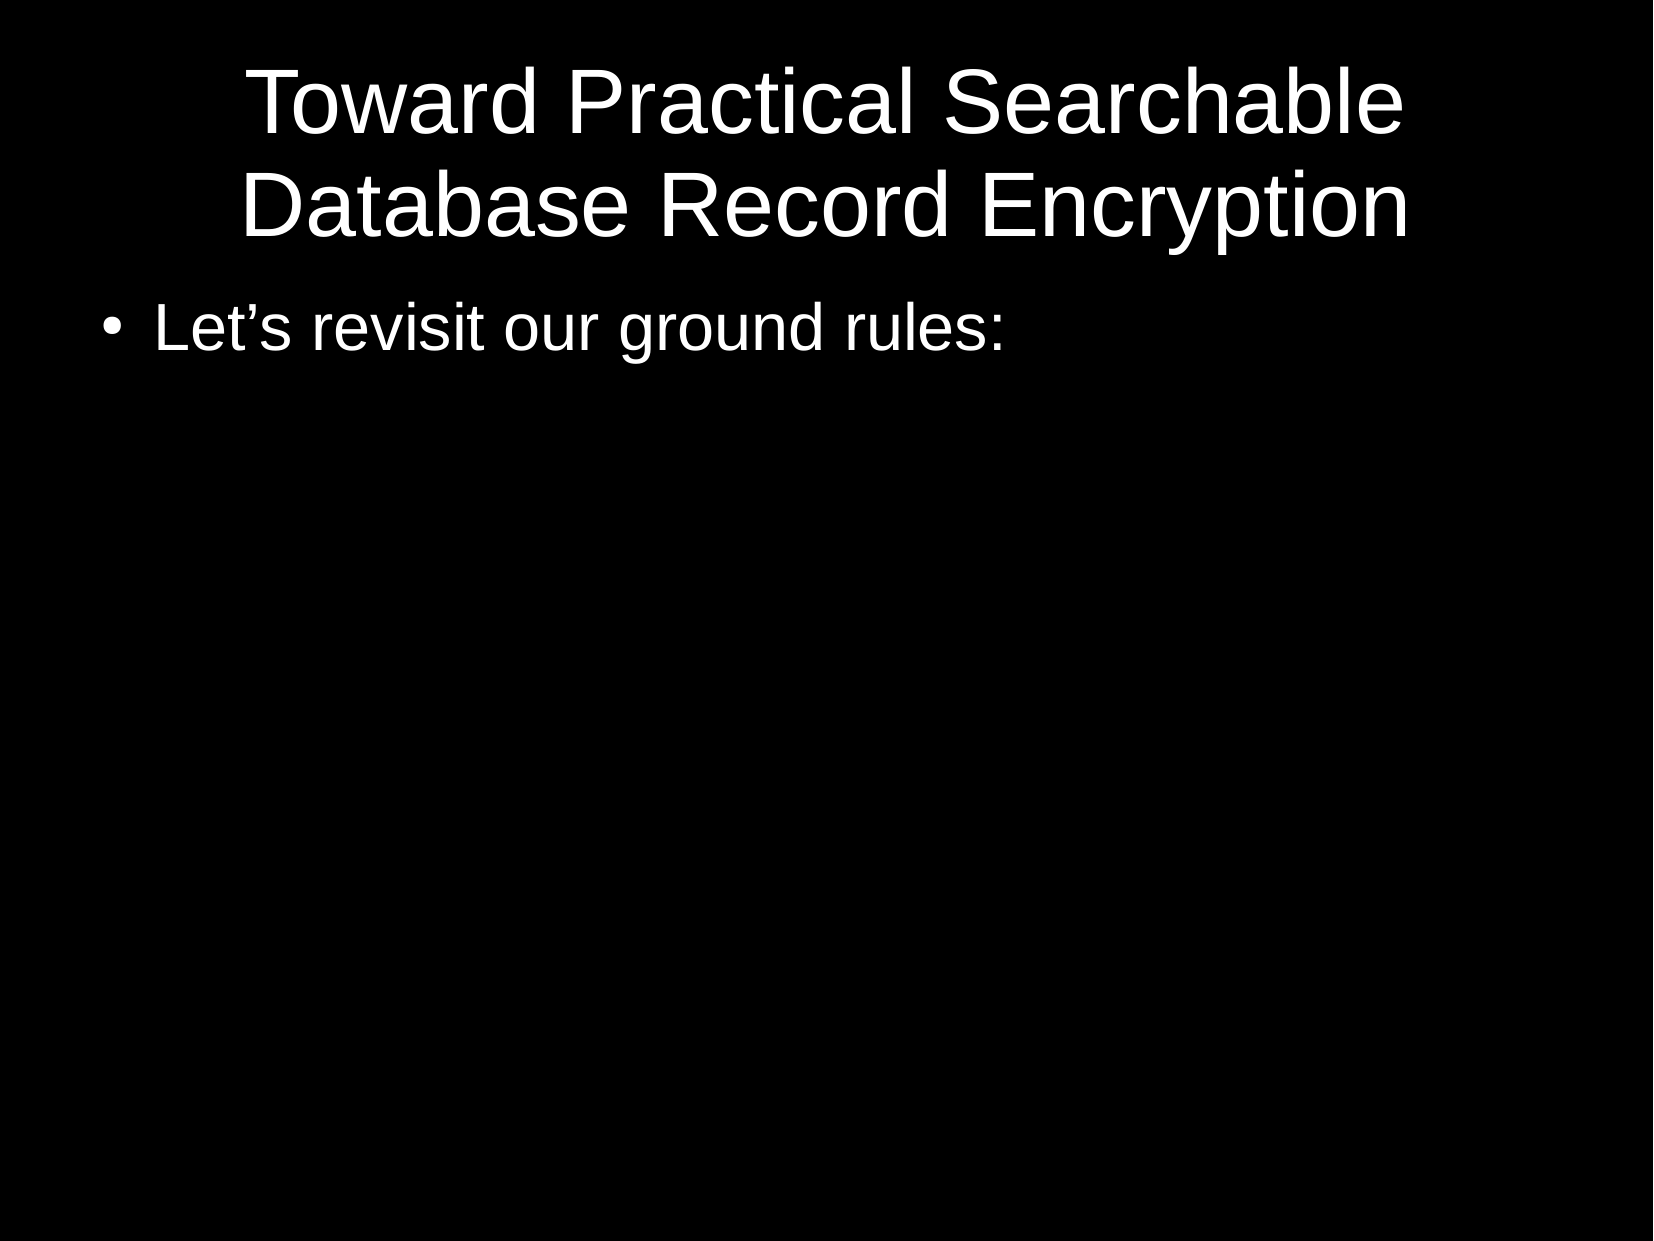

# Toward Practical Searchable Database Record Encryption
Let’s revisit our ground rules: